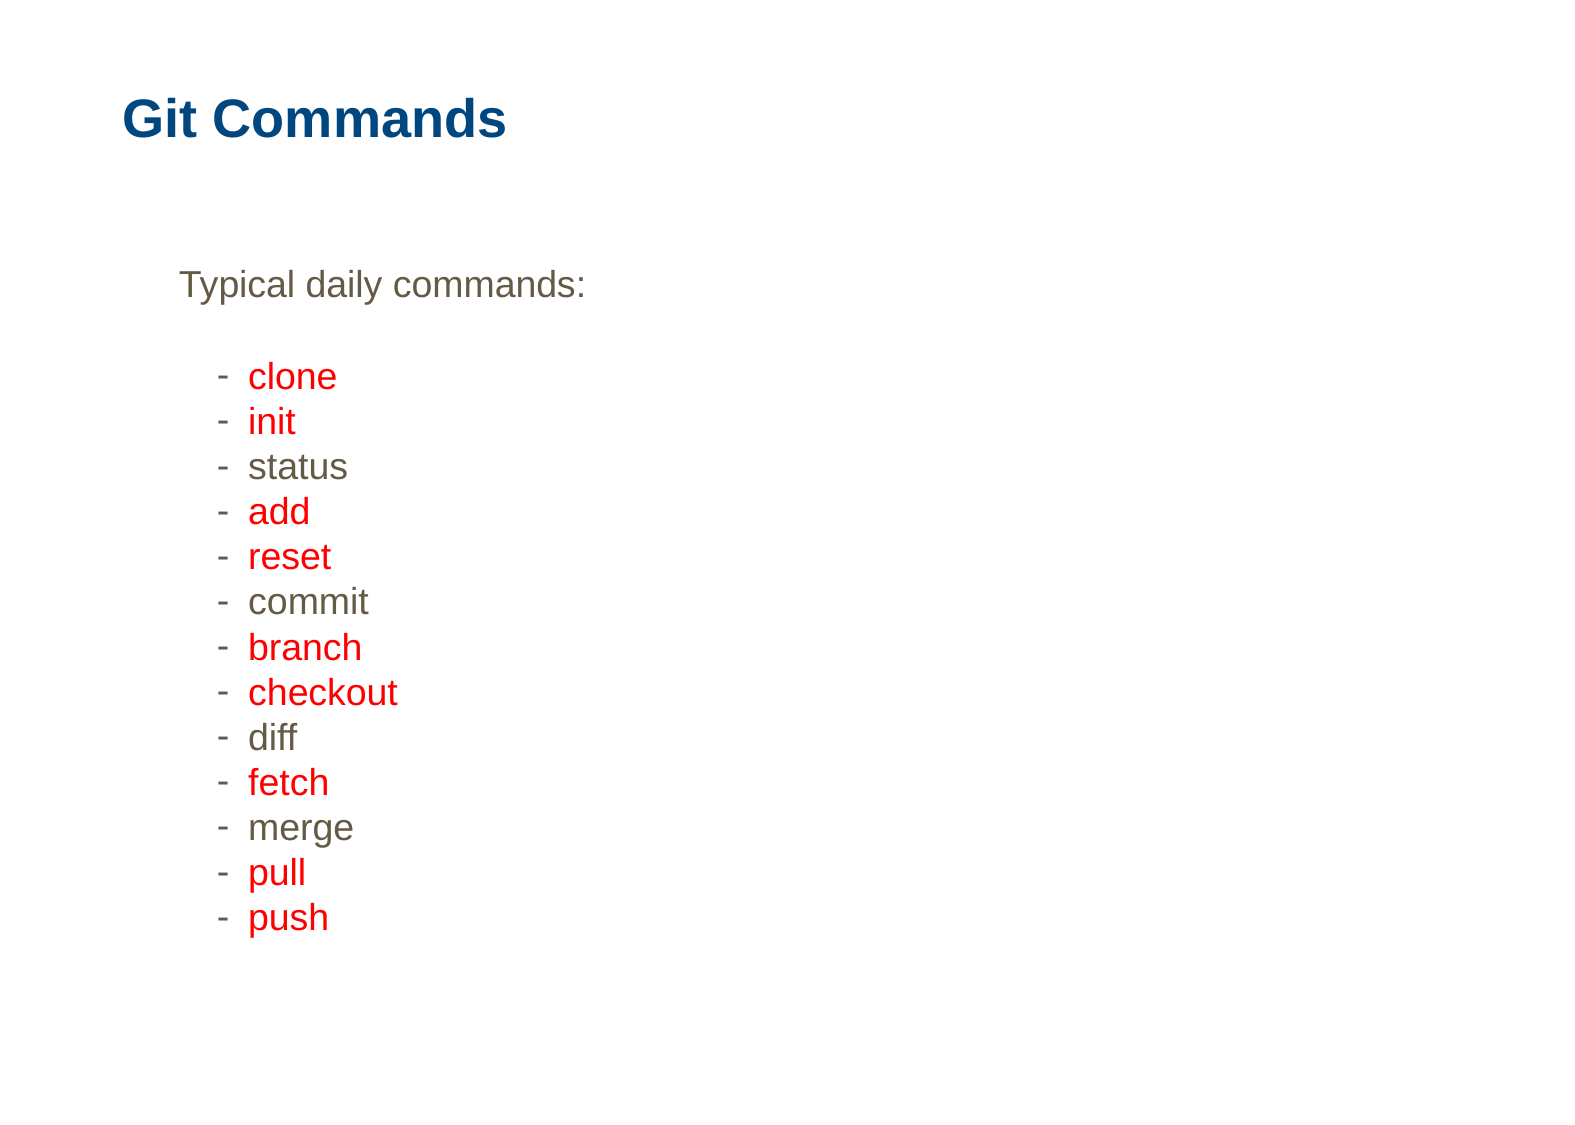

# Git Commands
Typical daily commands:
clone
init
status
add
reset
commit
branch
checkout
diff
fetch
merge
pull
push